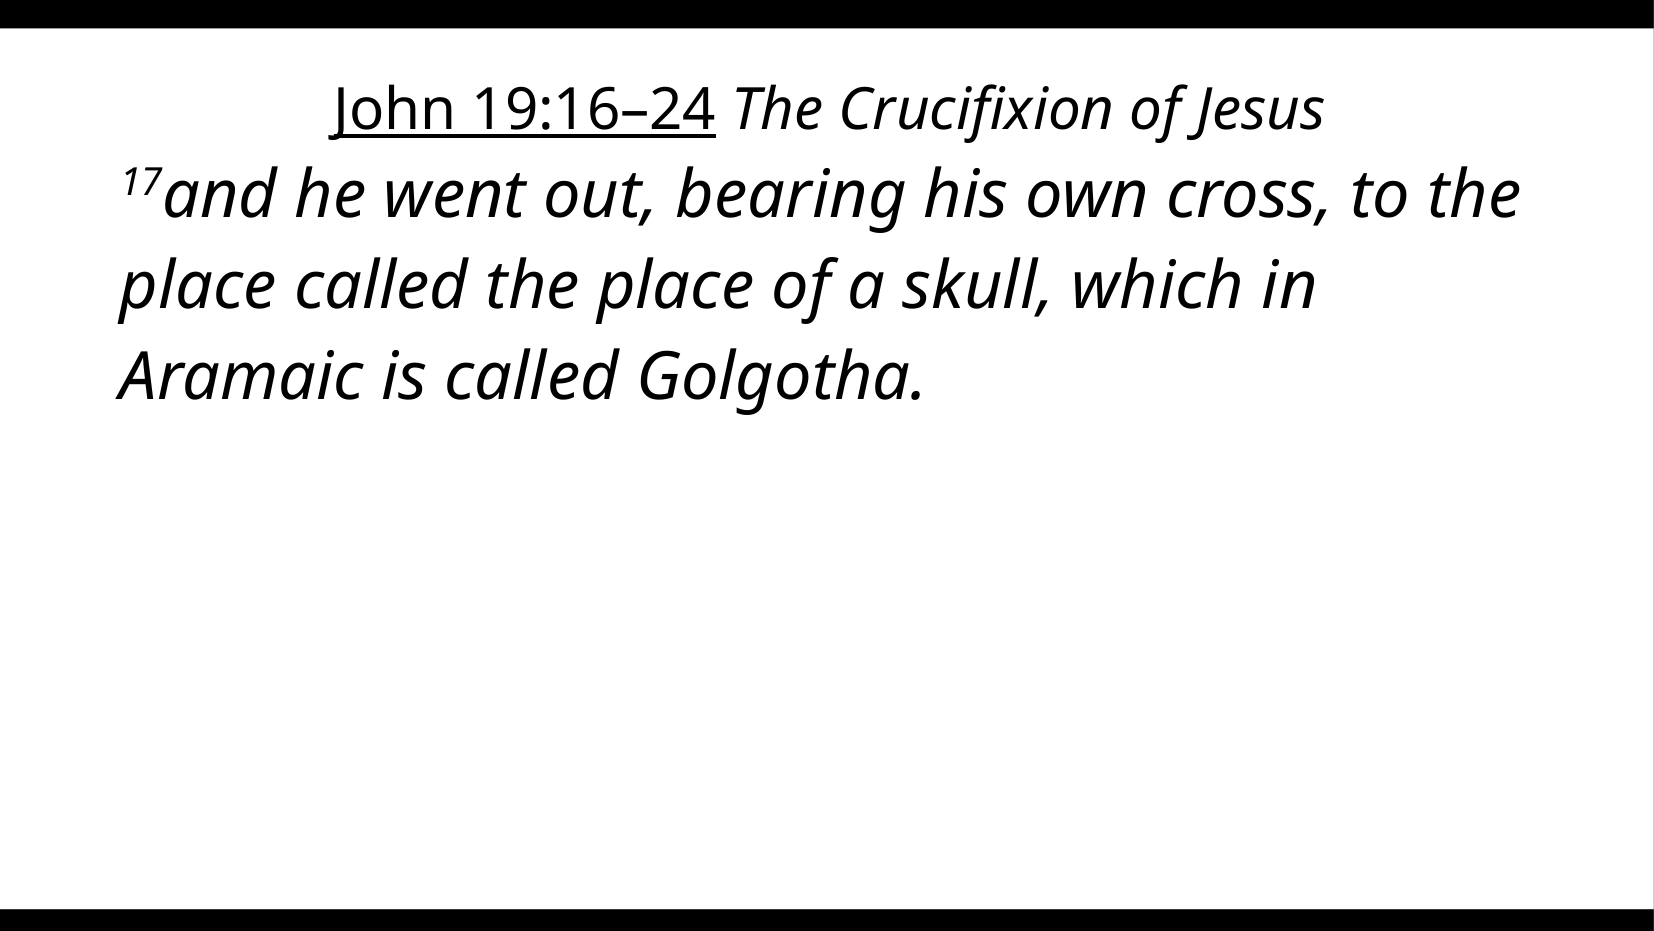

John 19:16–24 The Crucifixion of Jesus
17and he went out, bearing his own cross, to the place called the place of a skull, which in Aramaic is called Golgotha.